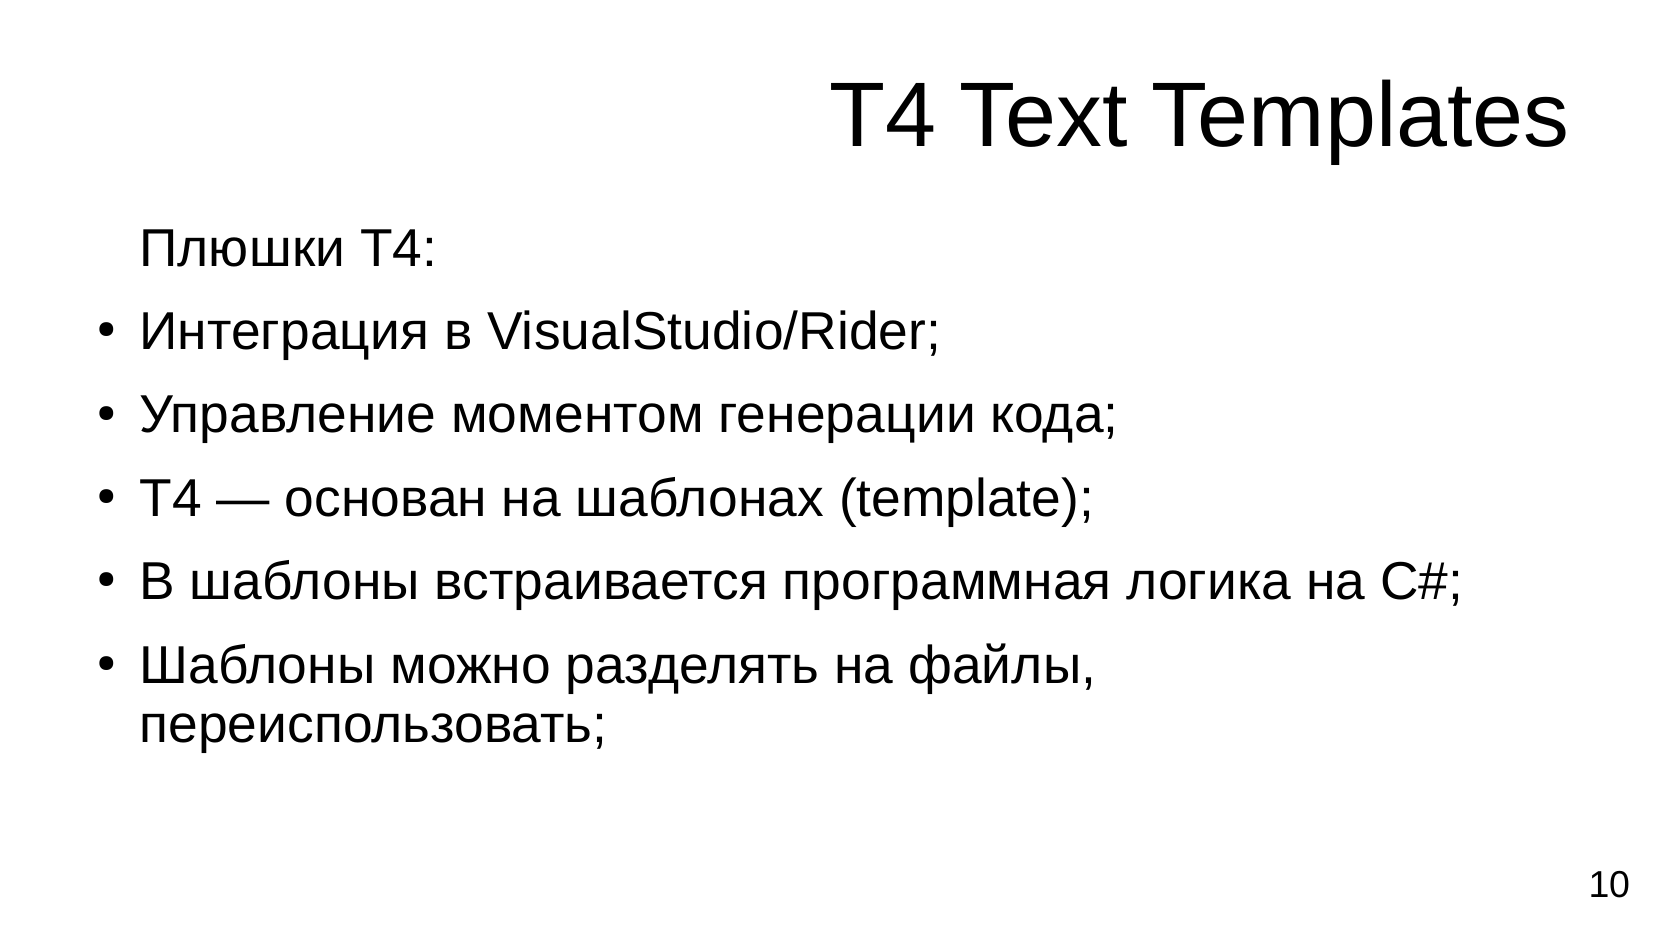

# T4 Text Templates
Плюшки Т4:
Интеграция в VisualStudio/Rider;
Управление моментом генерации кода;
T4 — основан на шаблонах (template);
В шаблоны встраивается программная логика на C#;
Шаблоны можно разделять на файлы, переиспользовать;